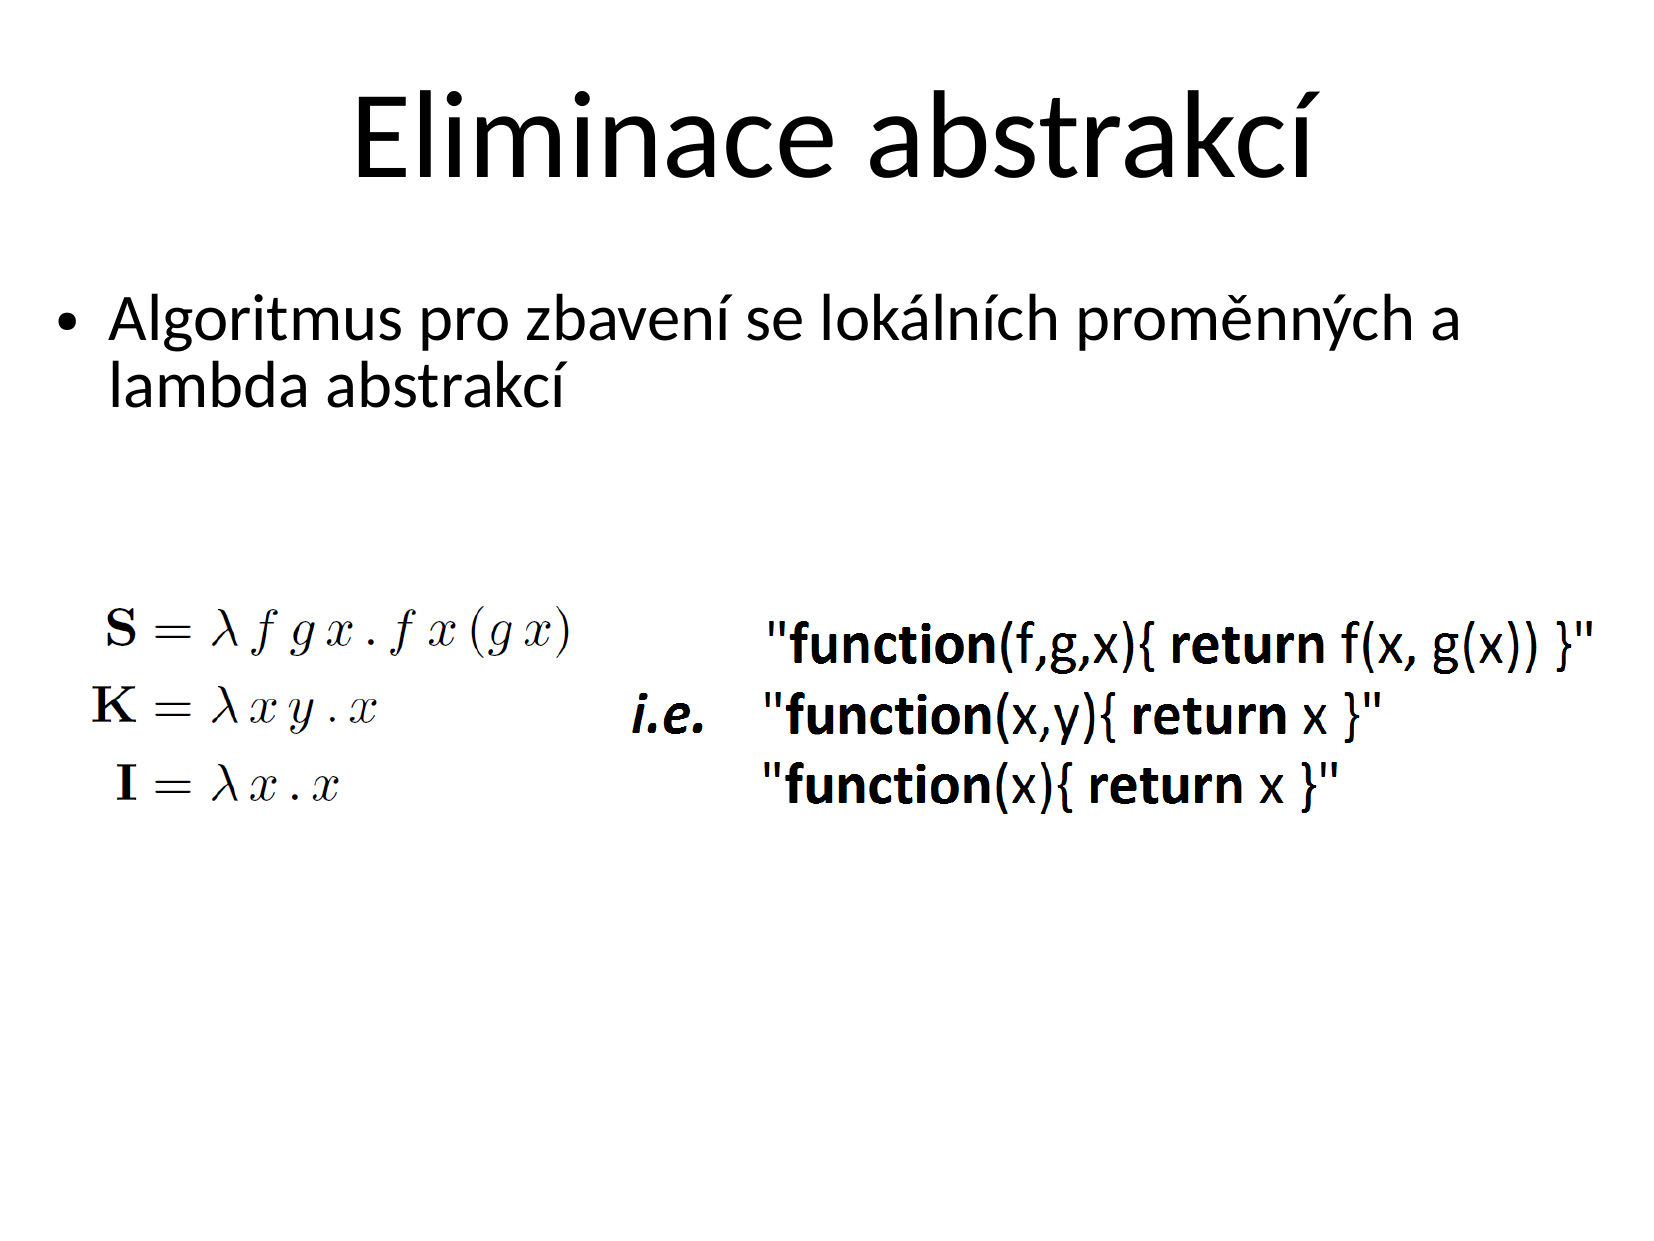

# Eliminace abstrakcí
Algoritmus pro zbavení se lokálních proměnných a lambda abstrakcí